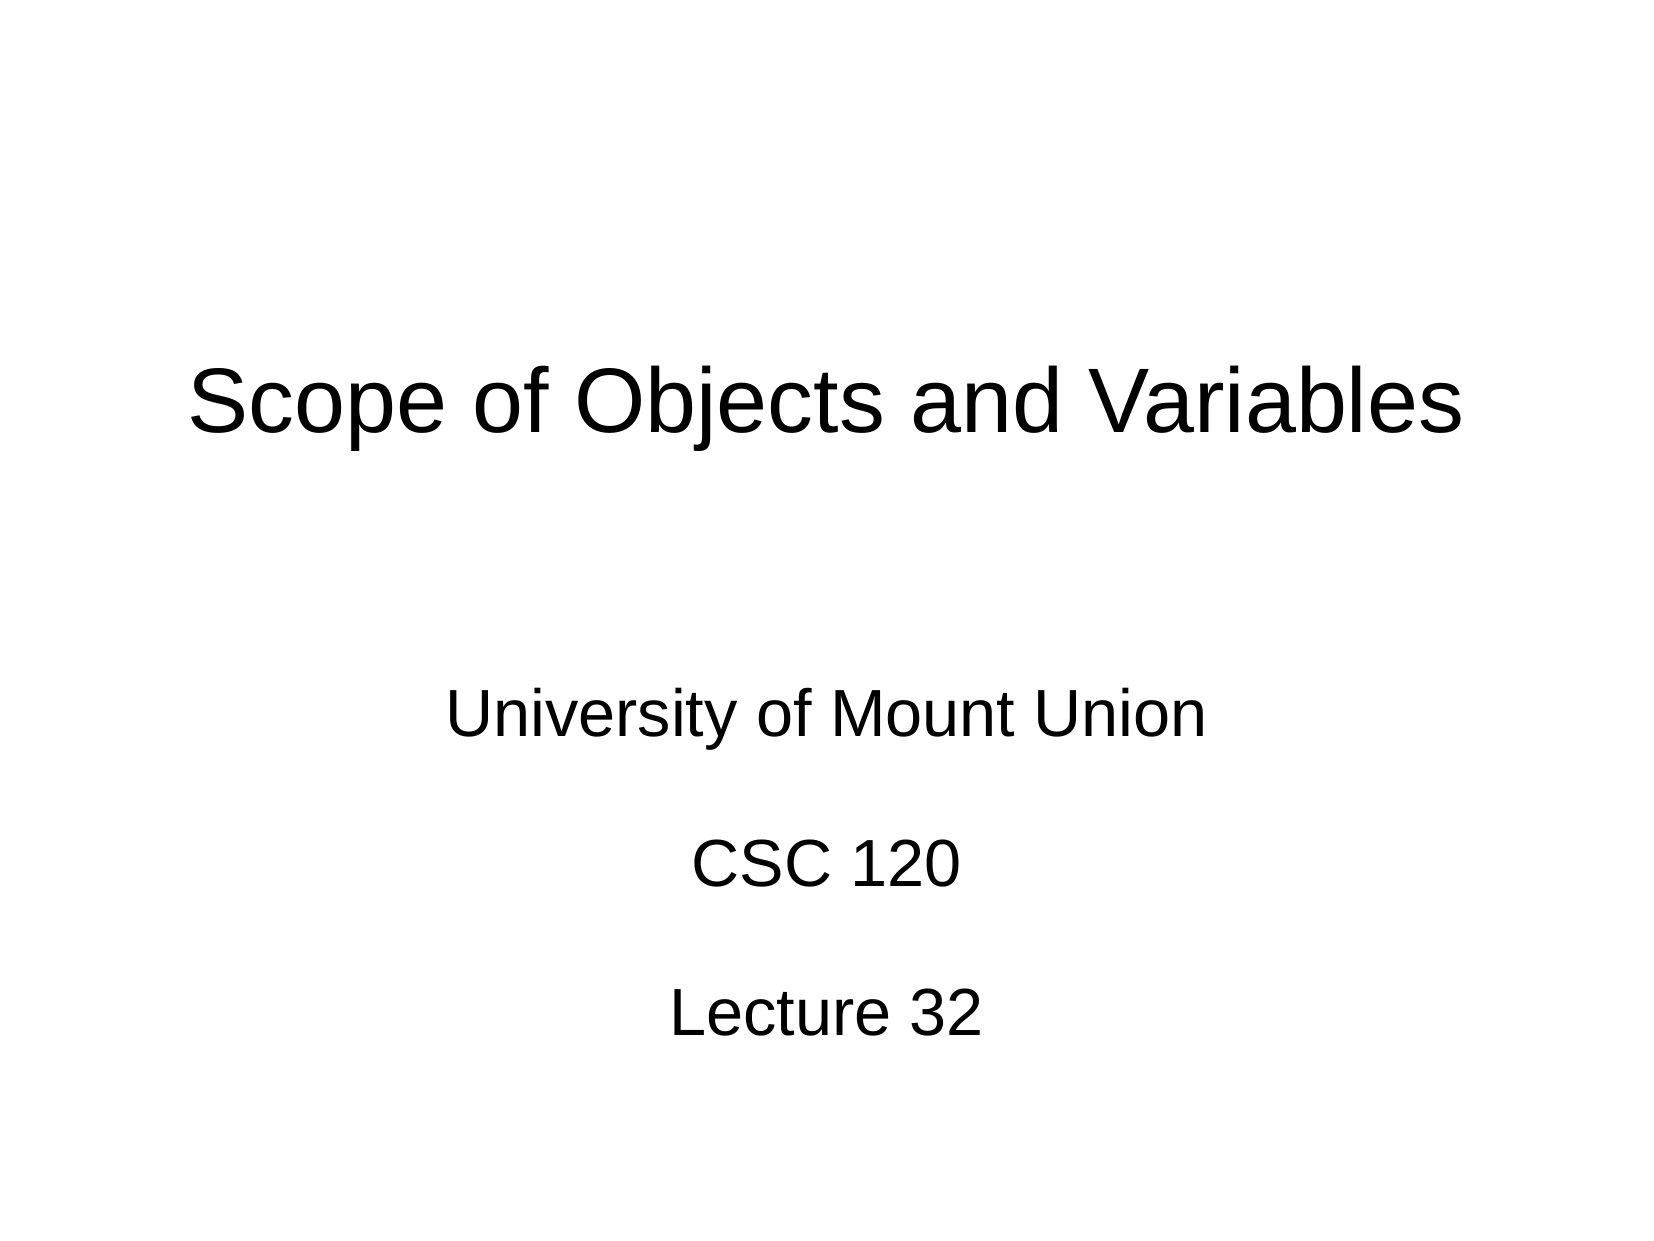

#
Scope of Objects and Variables
University of Mount Union
CSC 120
Lecture 32